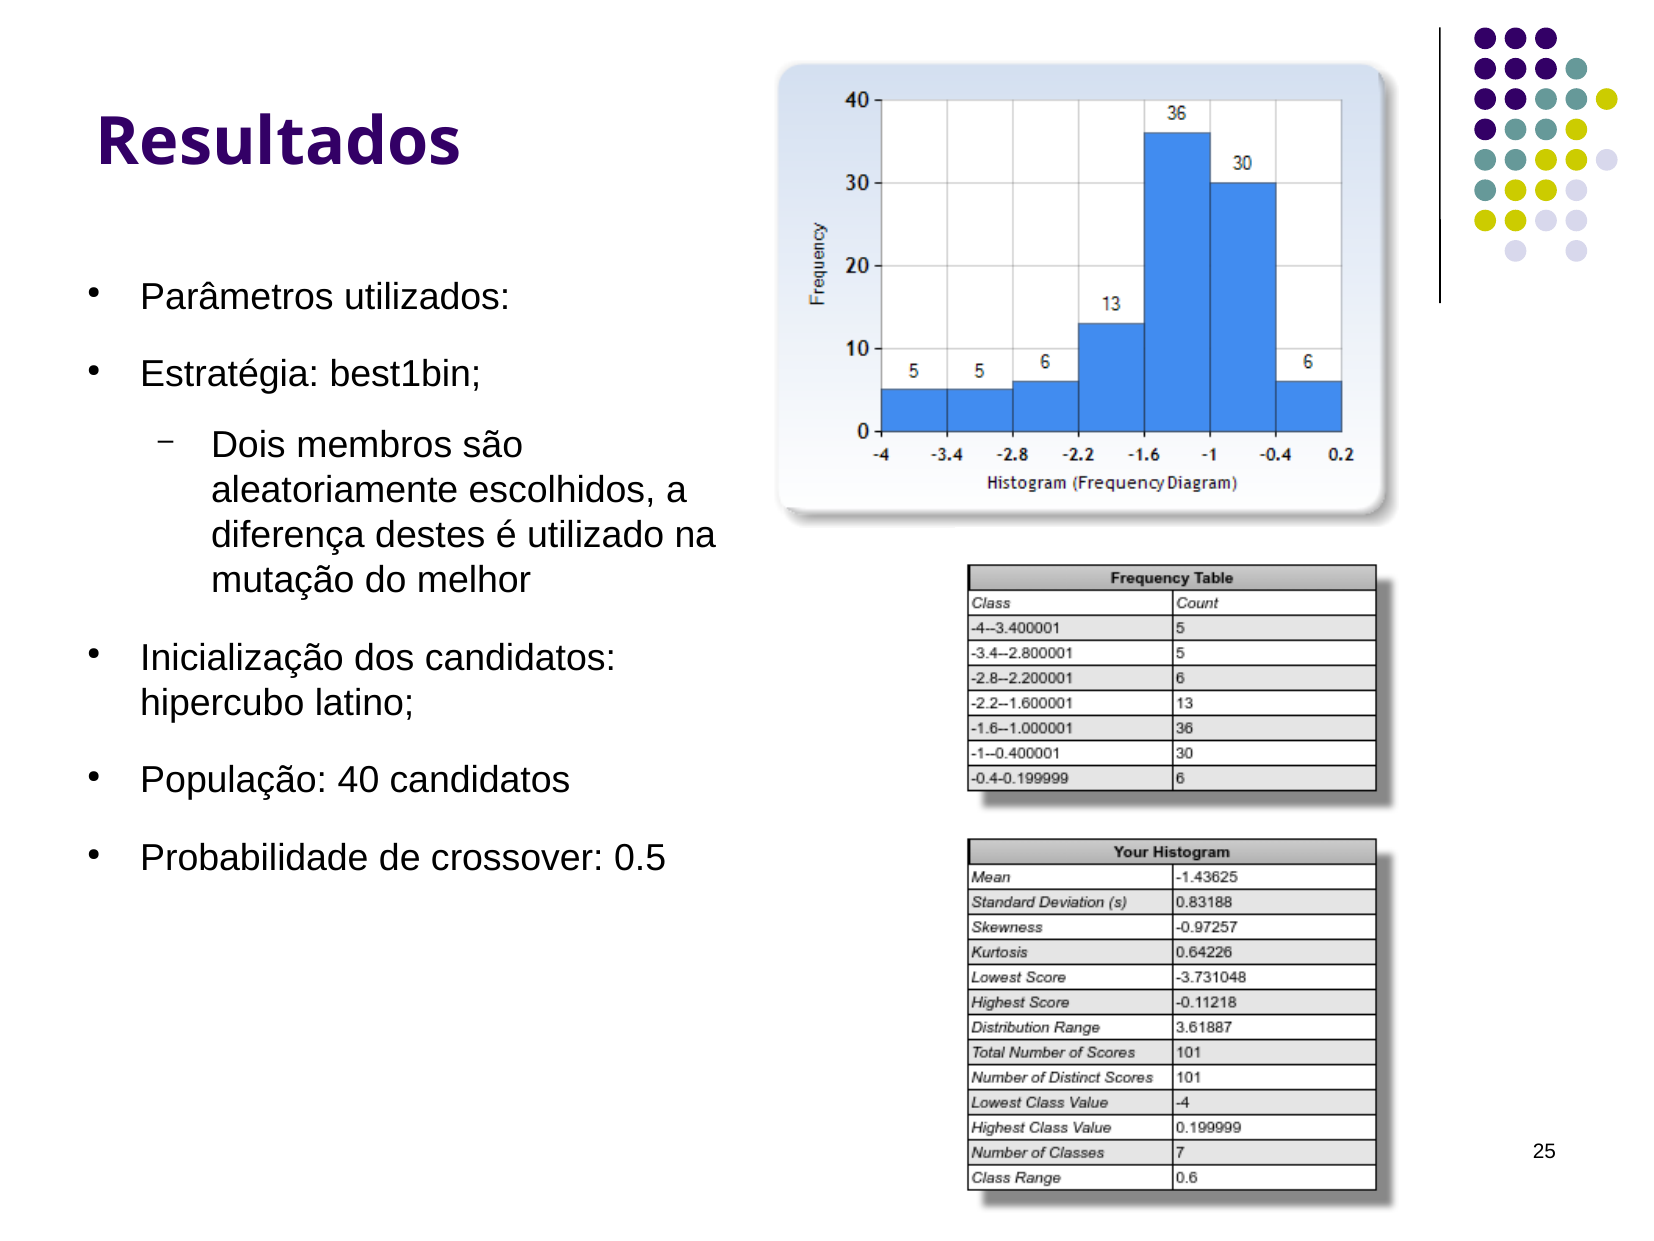

# Resultados
Parâmetros utilizados:
Estratégia: best1bin;
Dois membros são aleatoriamente escolhidos, a diferença destes é utilizado na mutação do melhor
Inicialização dos candidatos: hipercubo latino;
População: 40 candidatos
Probabilidade de crossover: 0.5